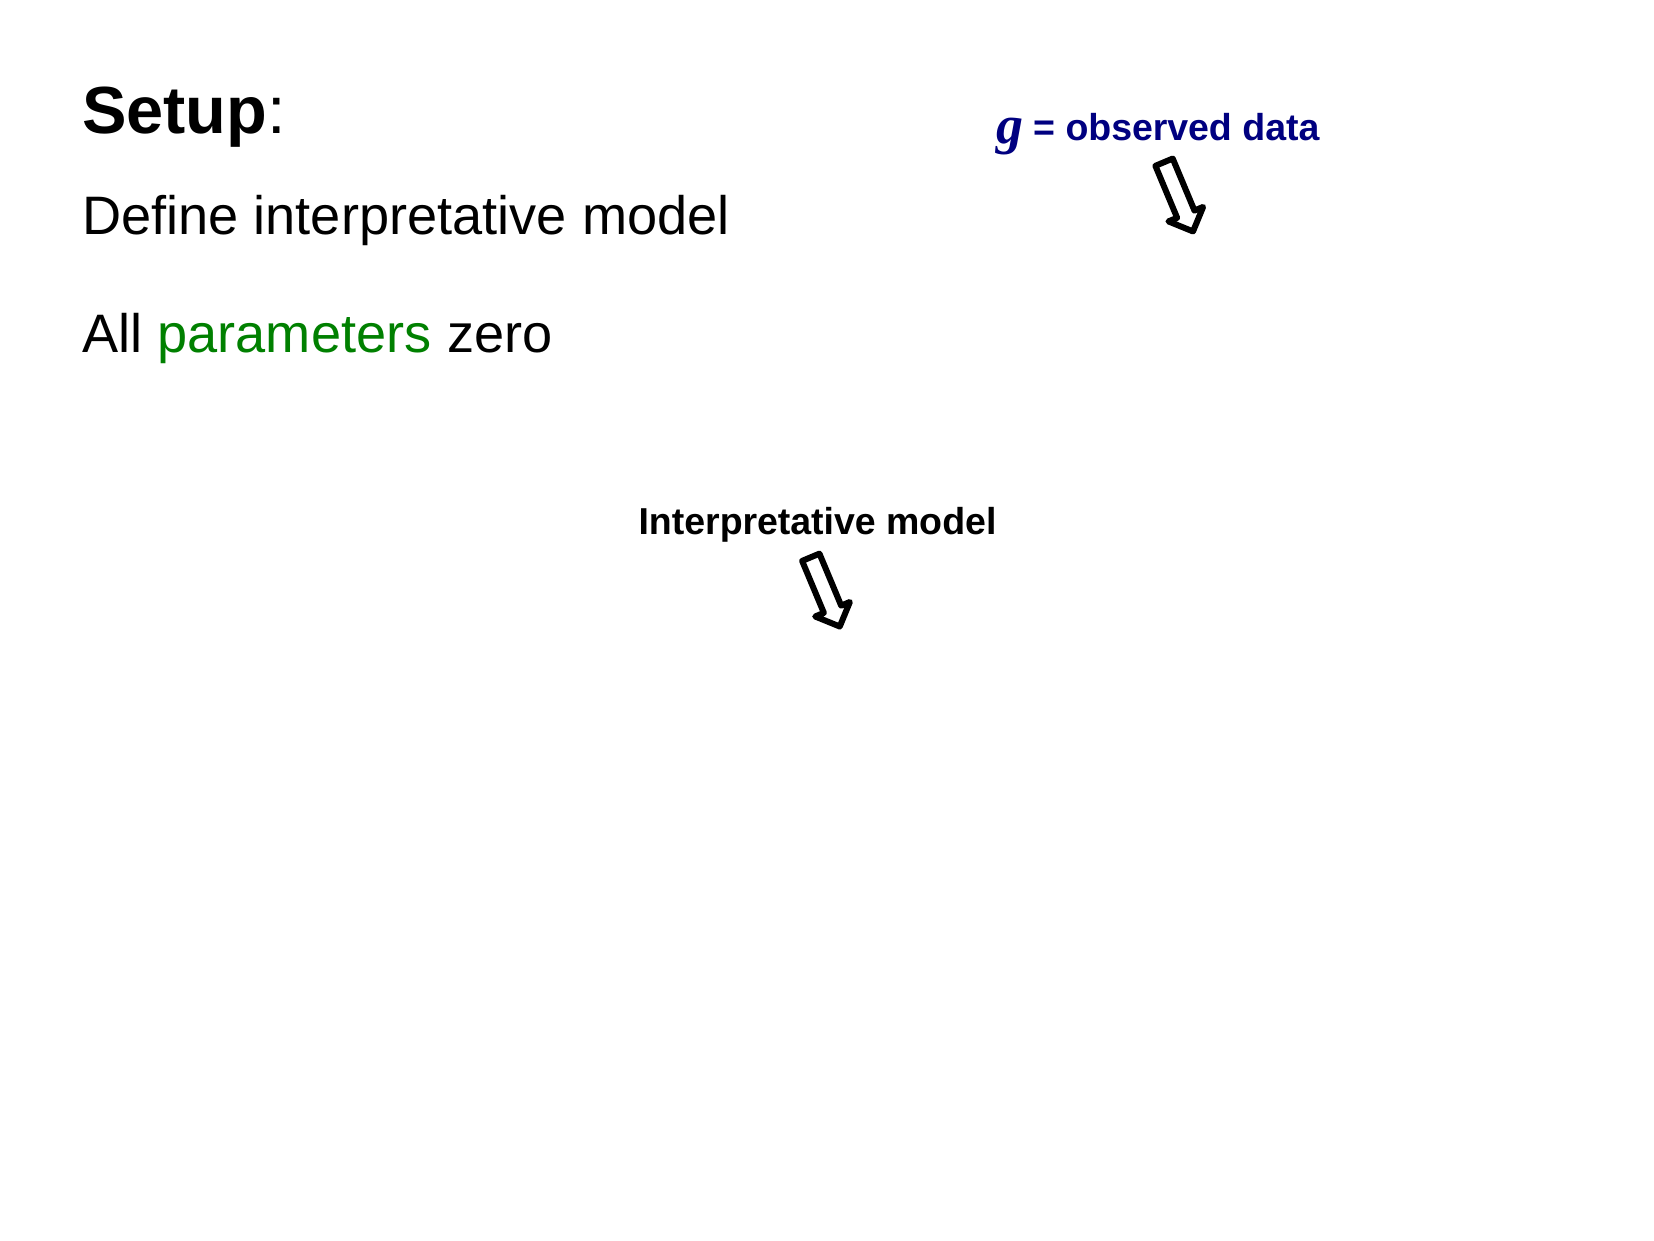

Setup:
= observed data
Define interpretative model
All parameters zero
Interpretative model